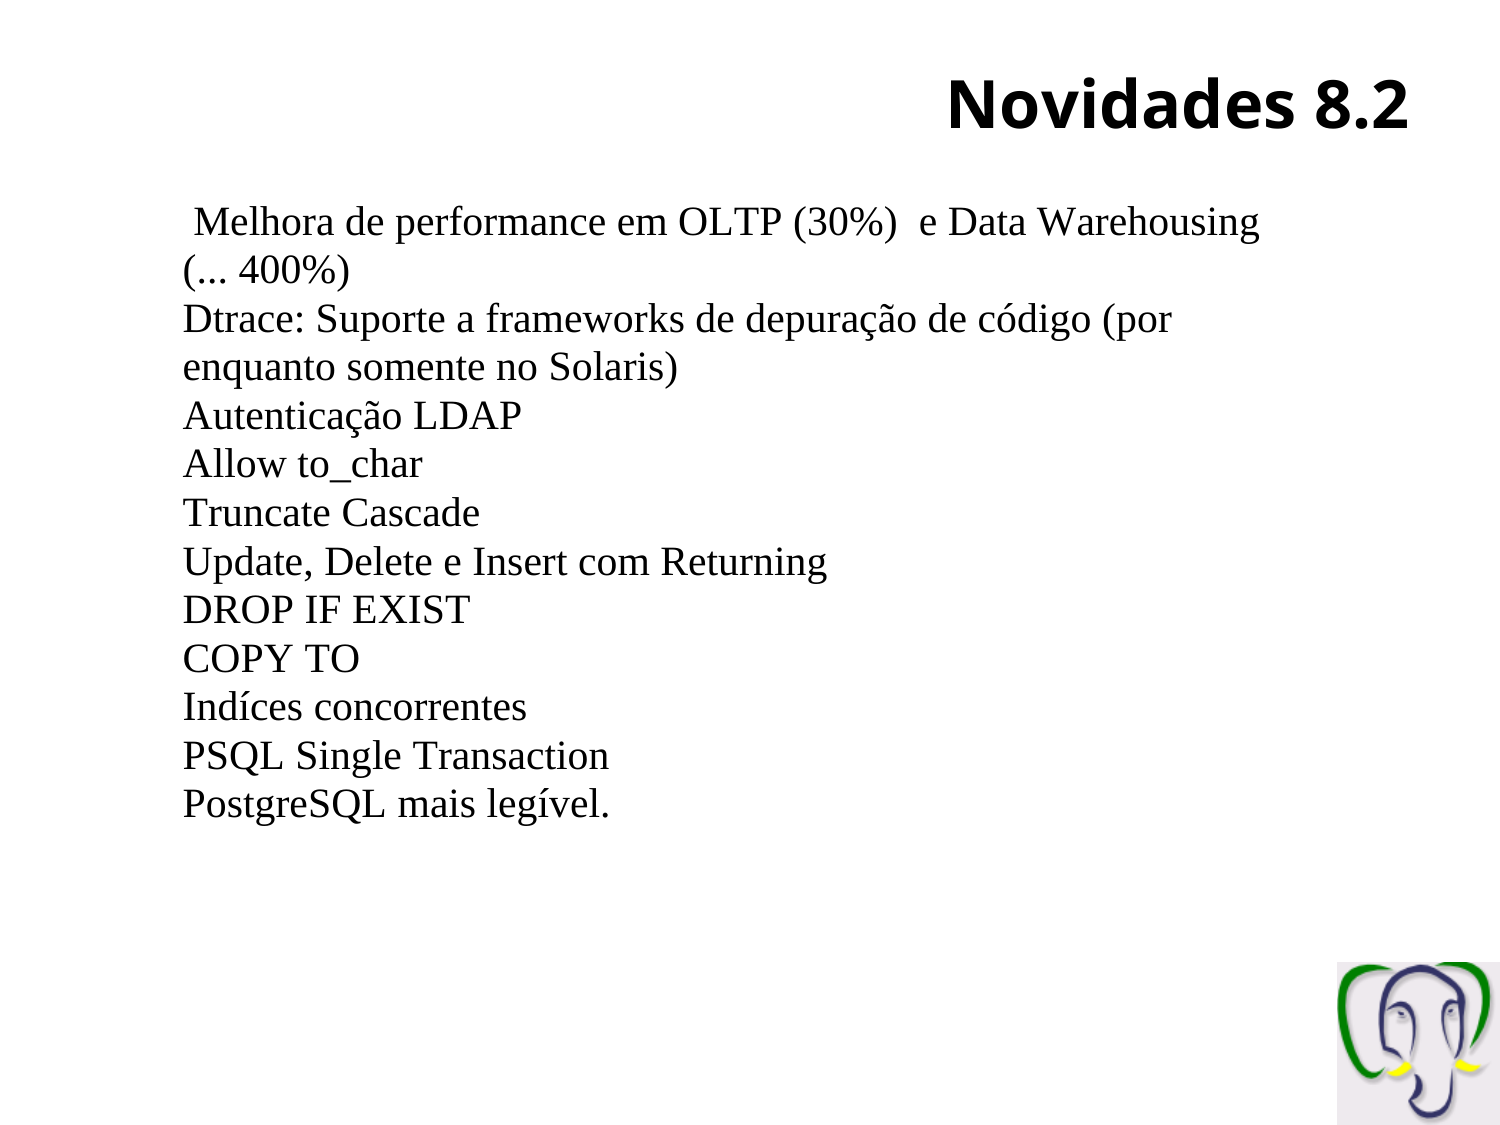

Novidades 8.2
 Melhora de performance em OLTP (30%) e Data Warehousing (... 400%)
Dtrace: Suporte a frameworks de depuração de código (por enquanto somente no Solaris)
Autenticação LDAP
Allow to_char
Truncate Cascade
Update, Delete e Insert com Returning
DROP IF EXIST
COPY TO
Indíces concorrentes
PSQL Single Transaction
PostgreSQL mais legível.